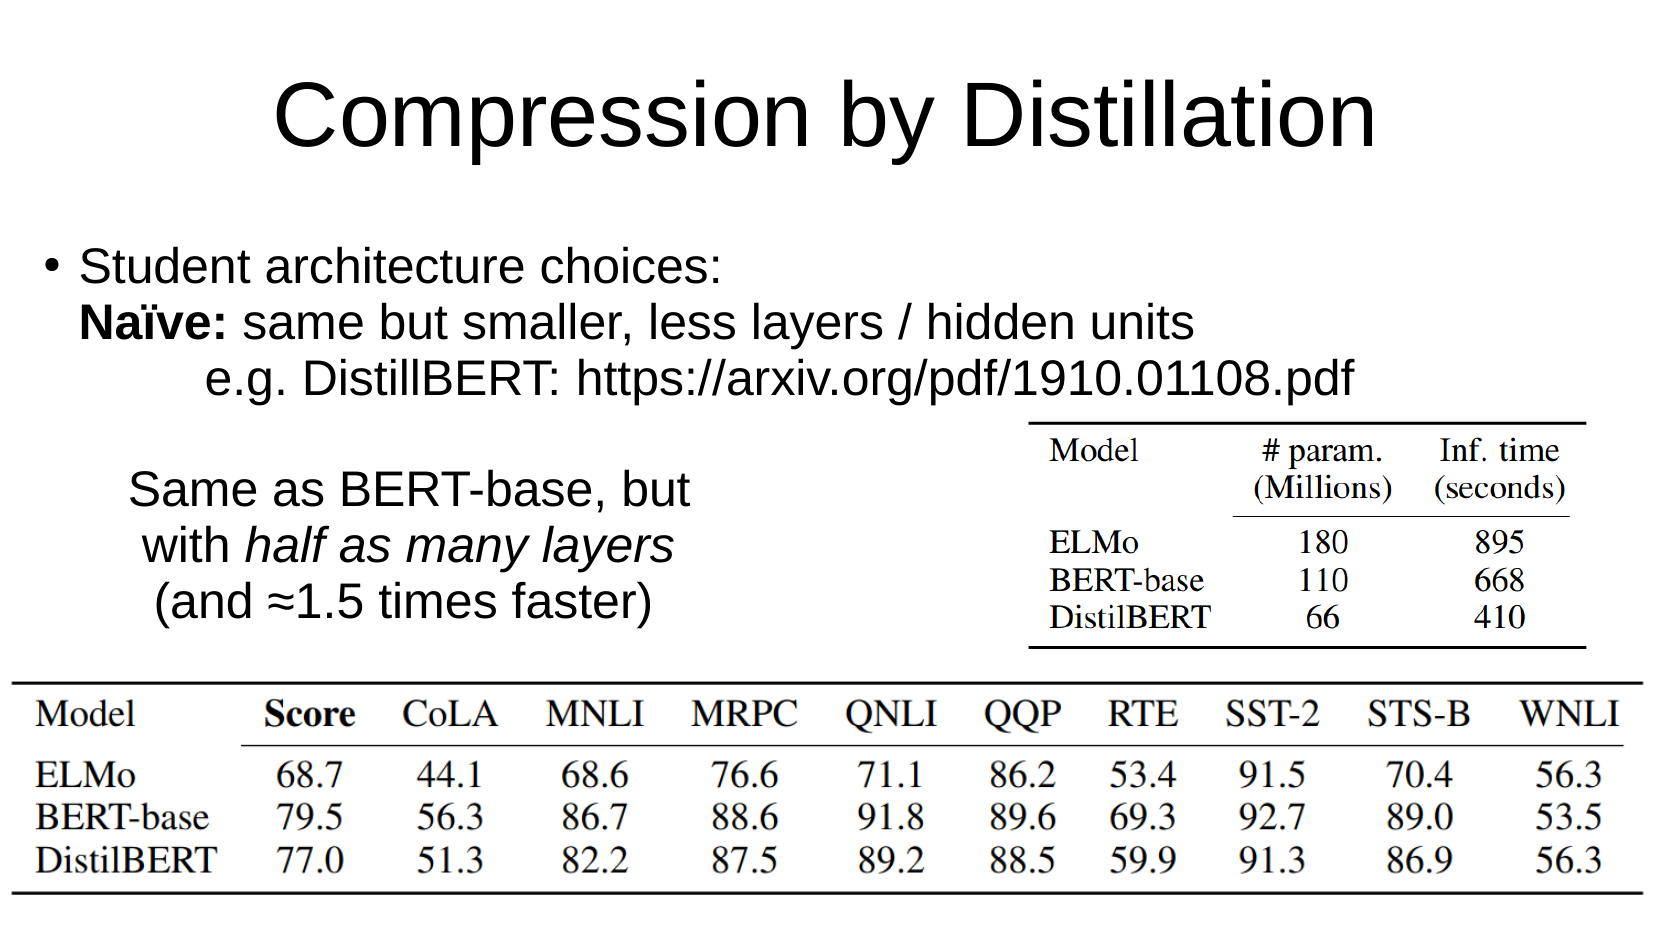

# Compression by Distillation
Student architecture choices:
Naïve: same but smaller, less layers / hidden units
 e.g. DistillBERT: https://arxiv.org/pdf/1910.01108.pdf
 Same as BERT-base, but
 with half as many layers
 	(and ≈1.5 times faster)